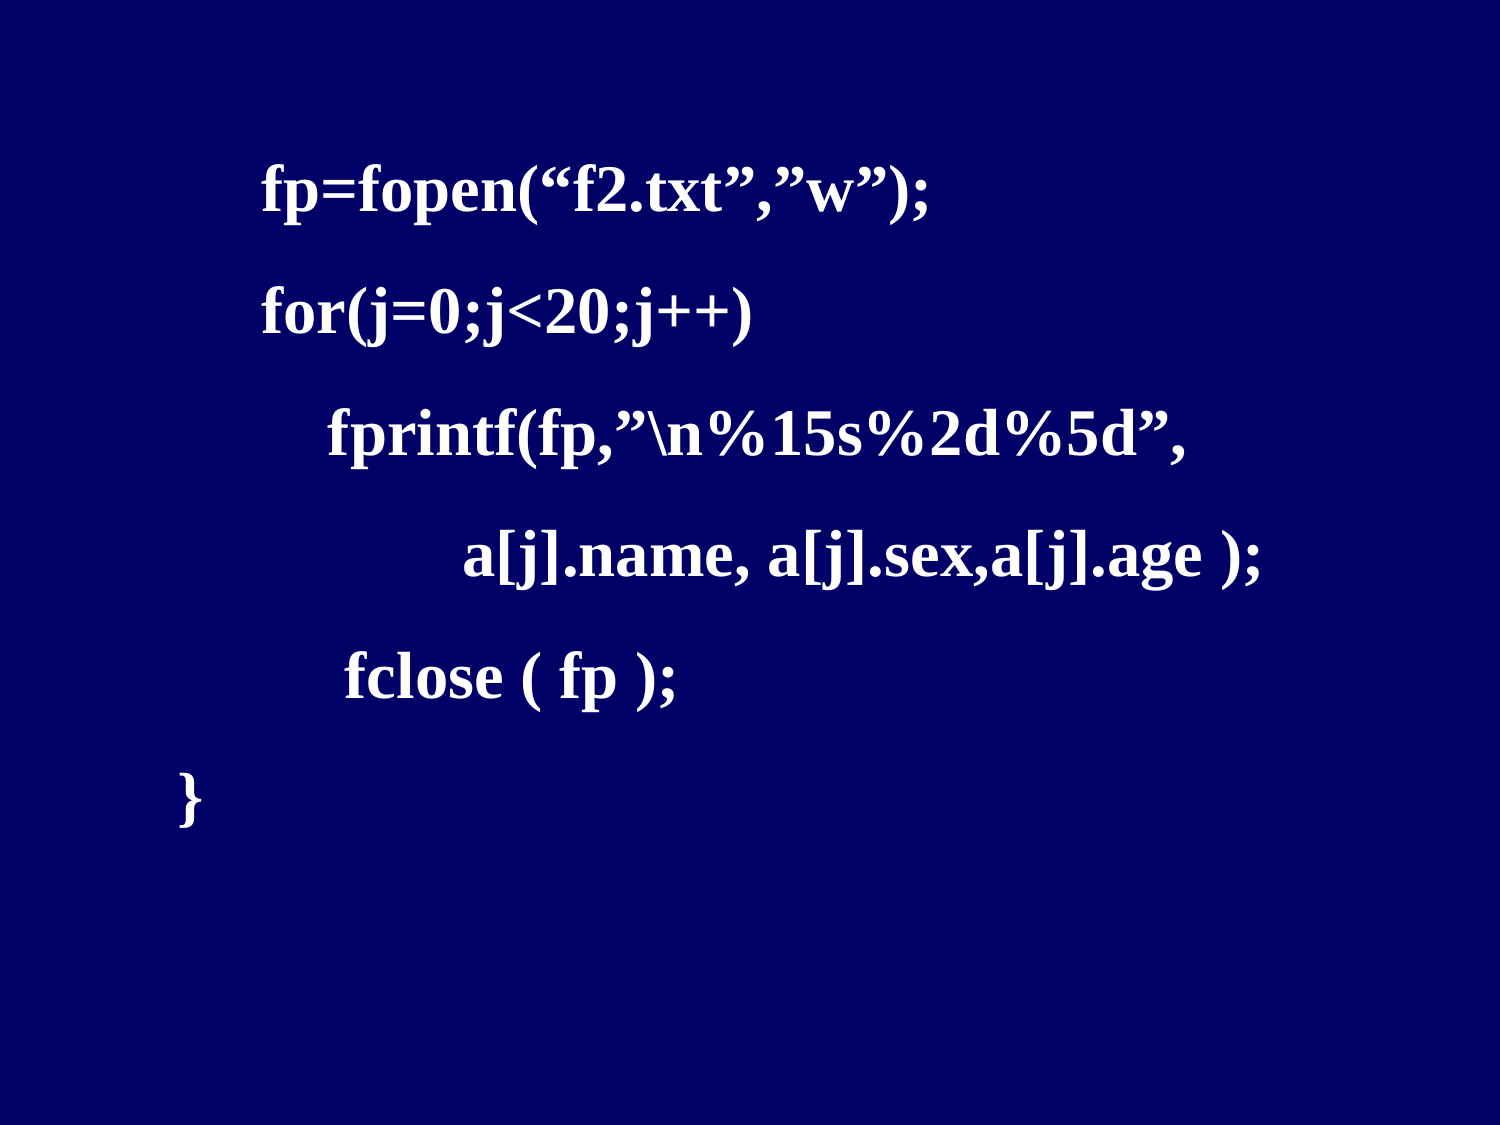

fp=fopen(“f2.txt”,”w”);
 for(j=0;j<20;j++)
 fprintf(fp,”\n%15s%2d%5d”,
 a[j].name, a[j].sex,a[j].age );
 fclose ( fp );
}